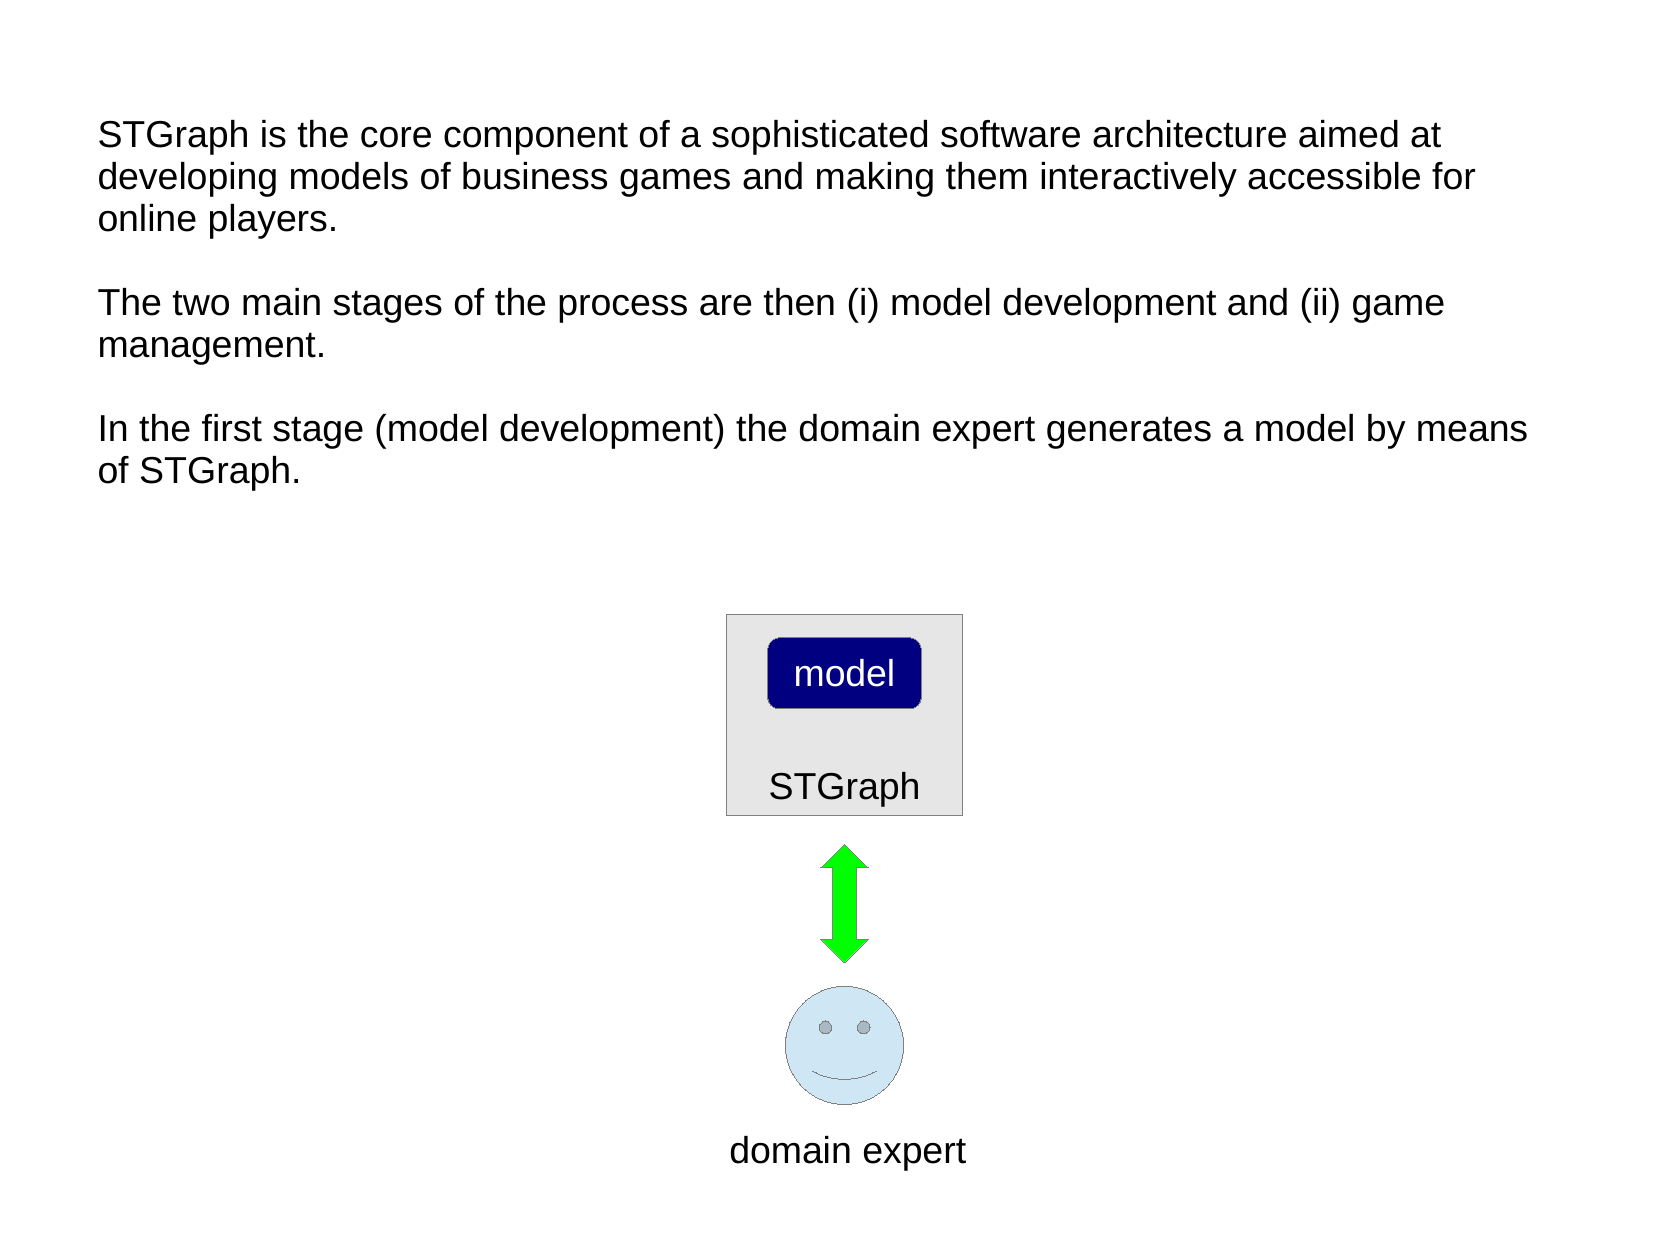

STGraph is the core component of a sophisticated software architecture aimed at developing models of business games and making them interactively accessible for online players.
The two main stages of the process are then (i) model development and (ii) game management.
In the first stage (model development) the domain expert generates a model by means of STGraph.
STGraph
model
domain expert